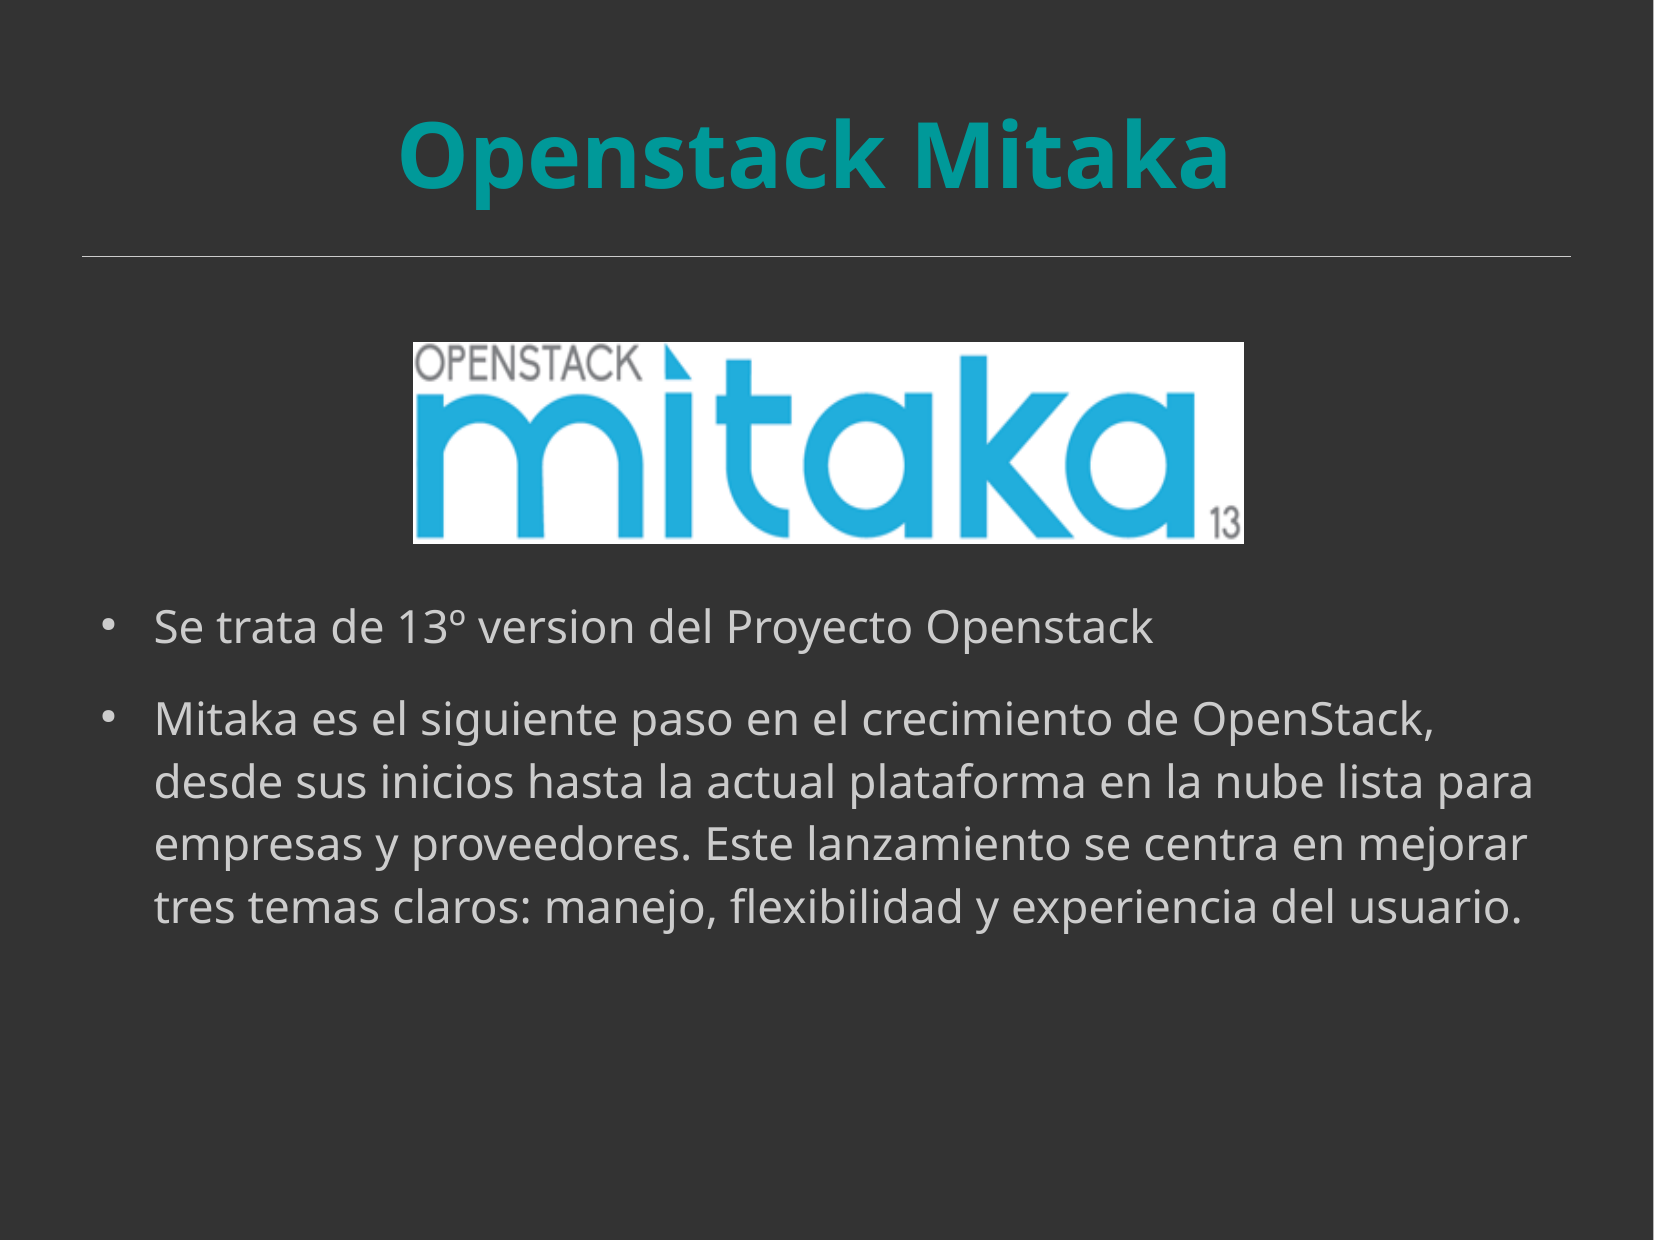

# Openstack Mitaka
Se trata de 13º version del Proyecto Openstack
Mitaka es el siguiente paso en el crecimiento de OpenStack, desde sus inicios hasta la actual plataforma en la nube lista para empresas y proveedores. Este lanzamiento se centra en mejorar tres temas claros: manejo, flexibilidad y experiencia del usuario.